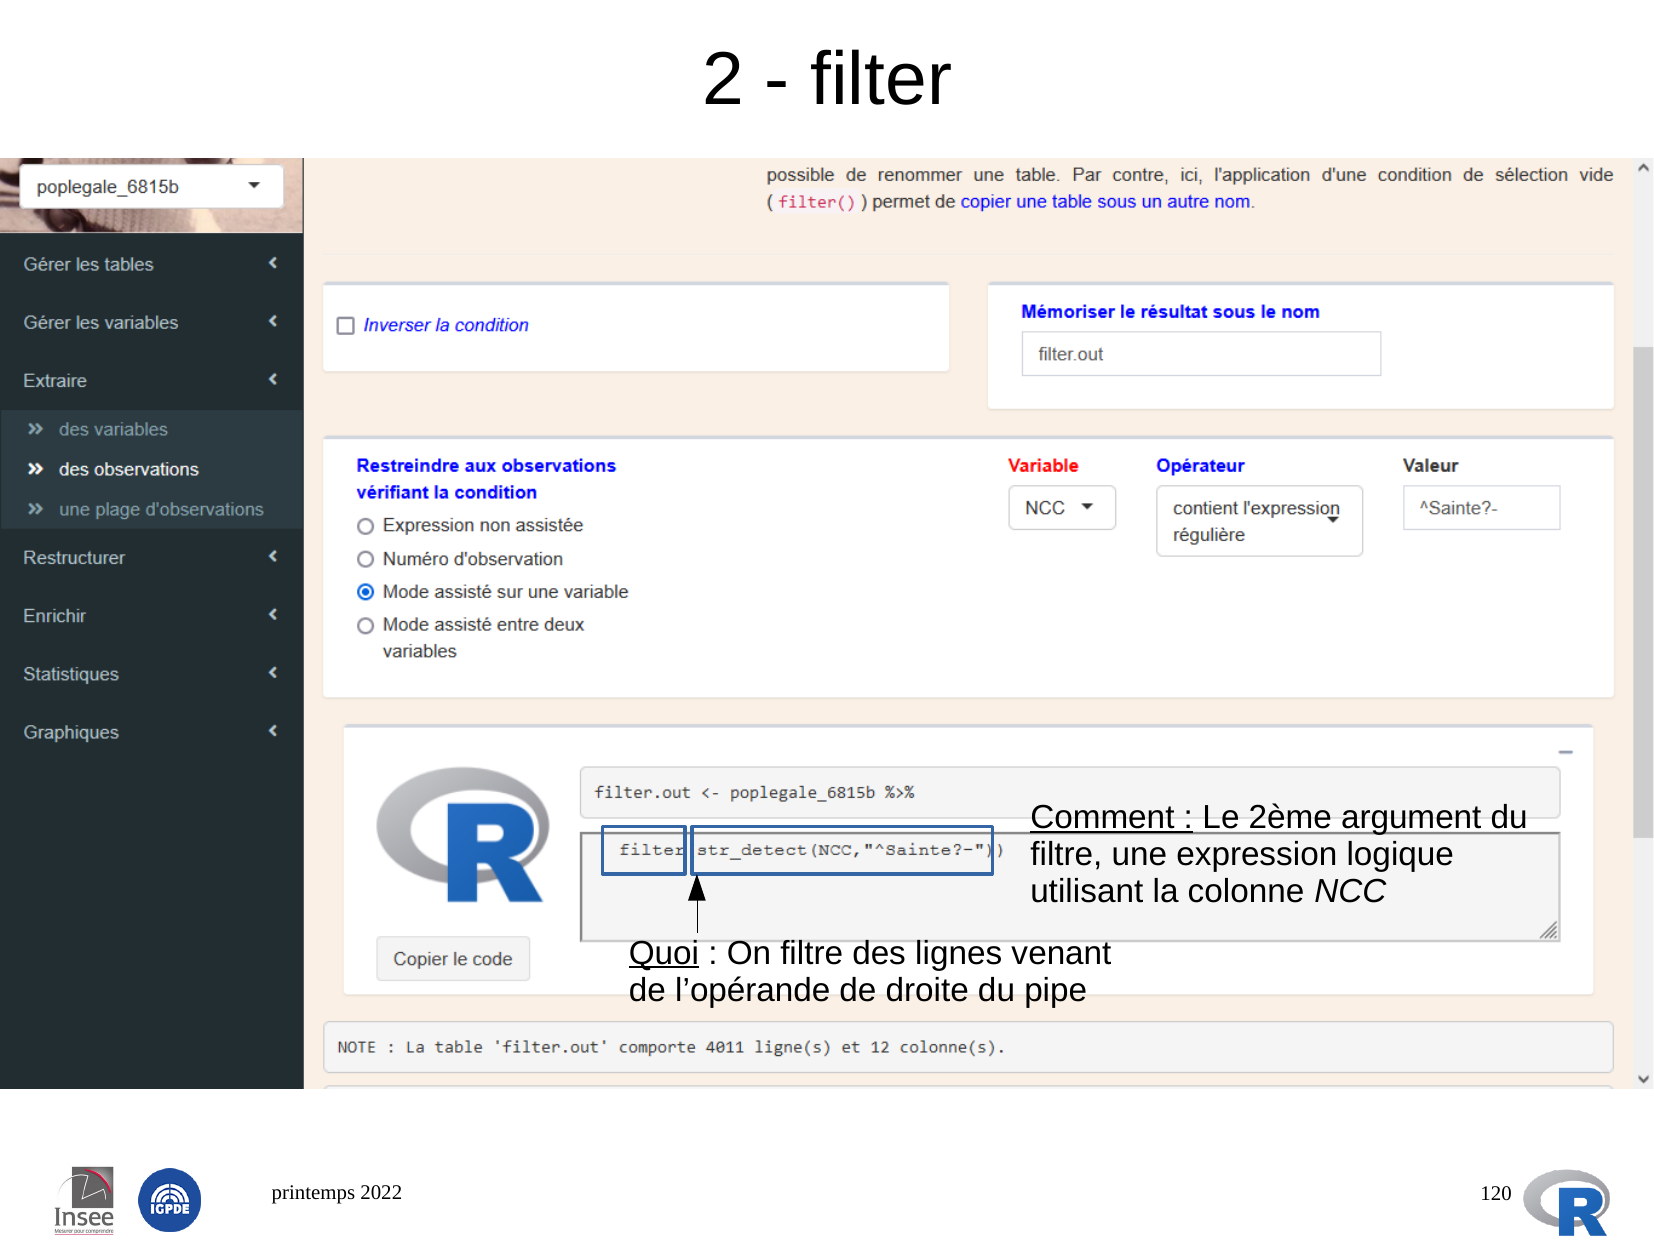

# 2 - filter
Comment : Le 2ème argument du filtre, une expression logique
utilisant la colonne NCC
Quoi : On filtre des lignes venant
de l’opérande de droite du pipe
printemps 2022
120